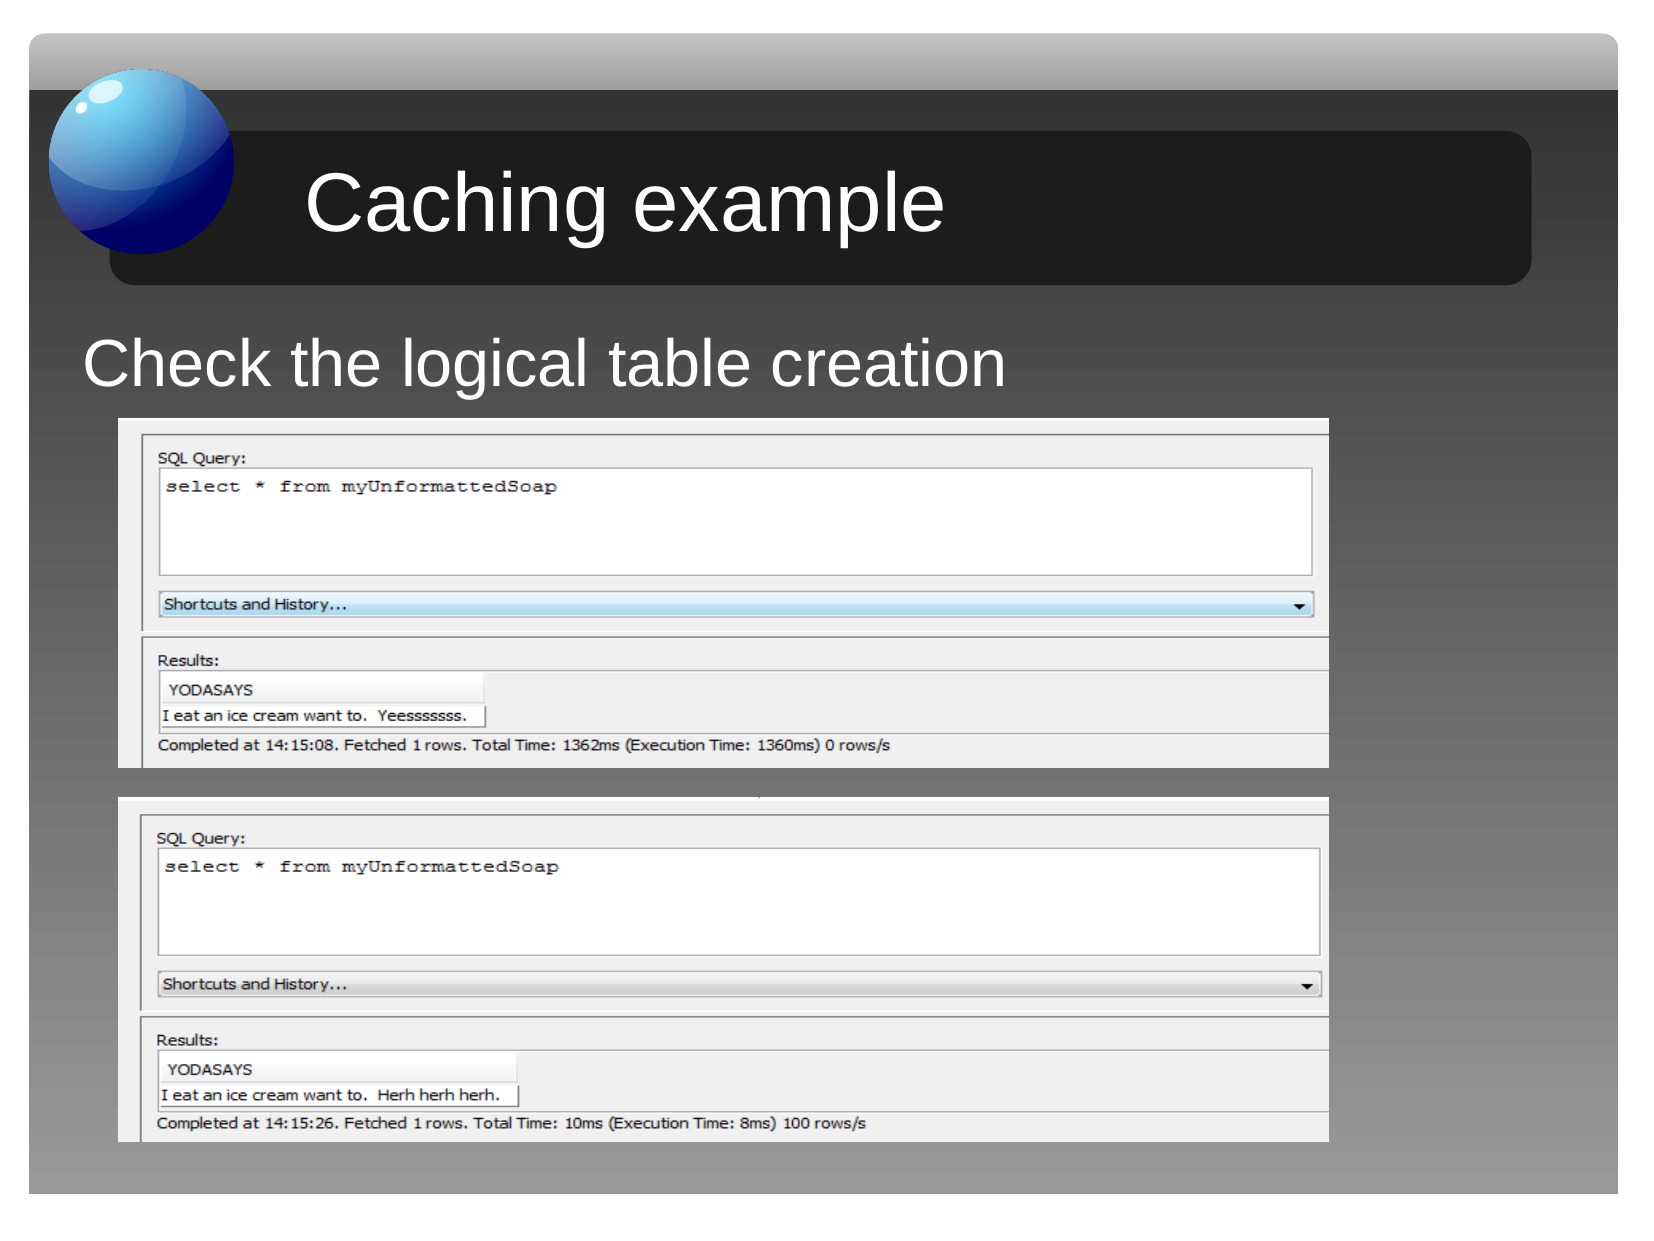

# Caching example
Check the logical table creation